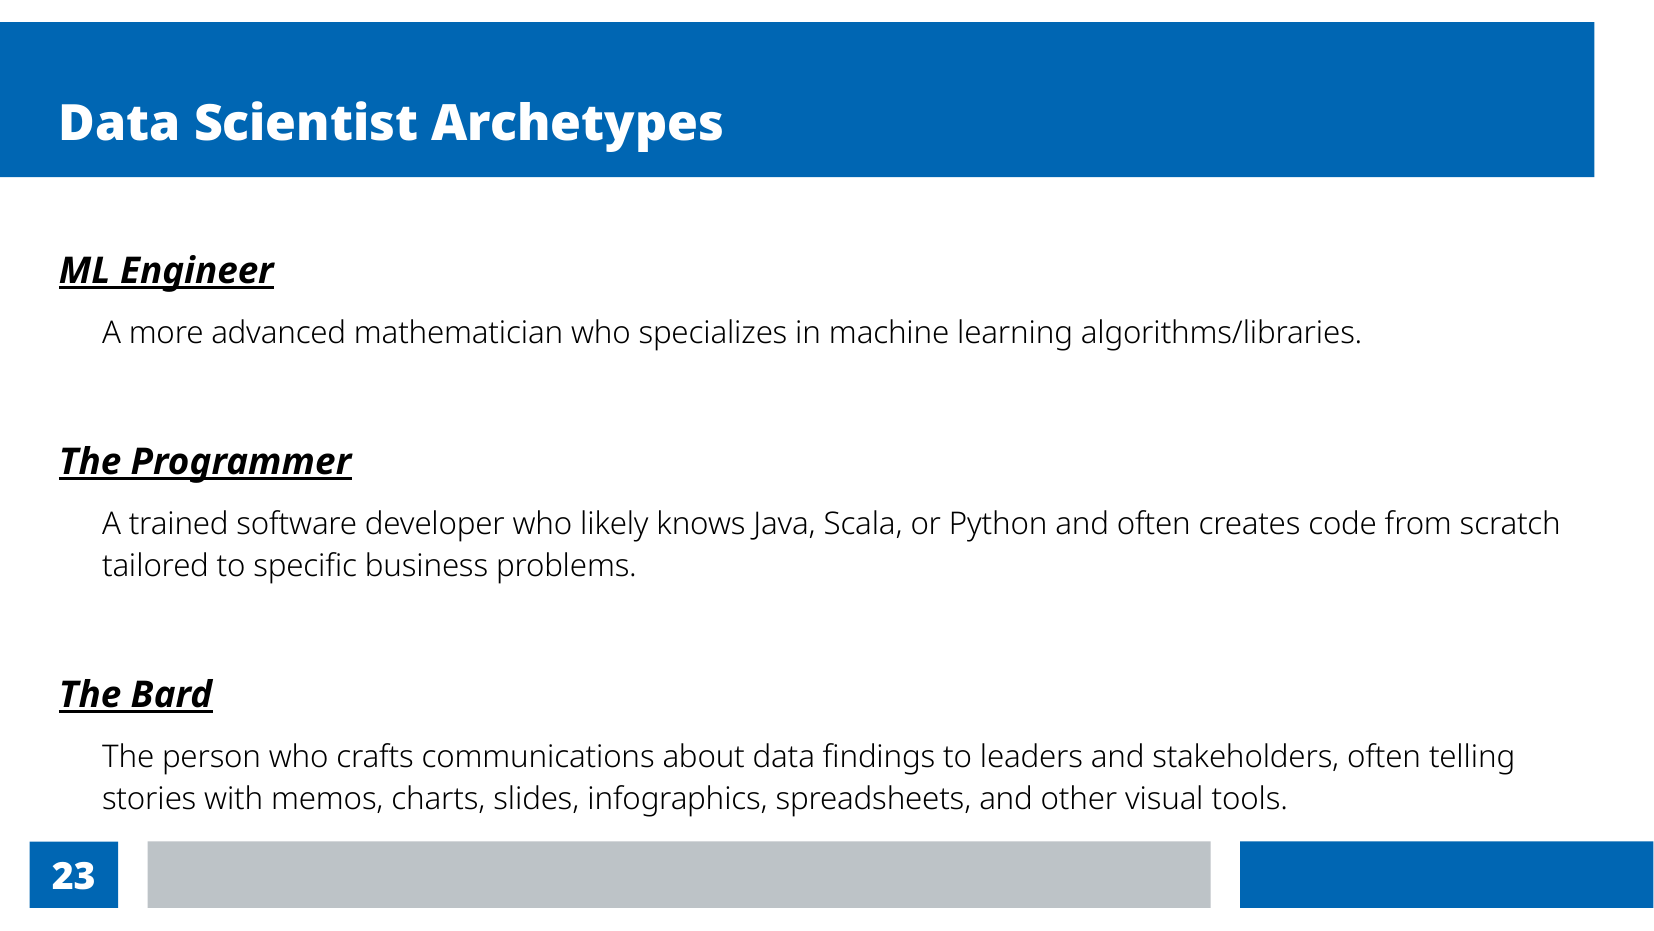

# Data Scientist Archetypes
ML Engineer
A more advanced mathematician who specializes in machine learning algorithms/libraries.
The Programmer
A trained software developer who likely knows Java, Scala, or Python and often creates code from scratch tailored to specific business problems.
The Bard
The person who crafts communications about data findings to leaders and stakeholders, often telling stories with memos, charts, slides, infographics, spreadsheets, and other visual tools.
23